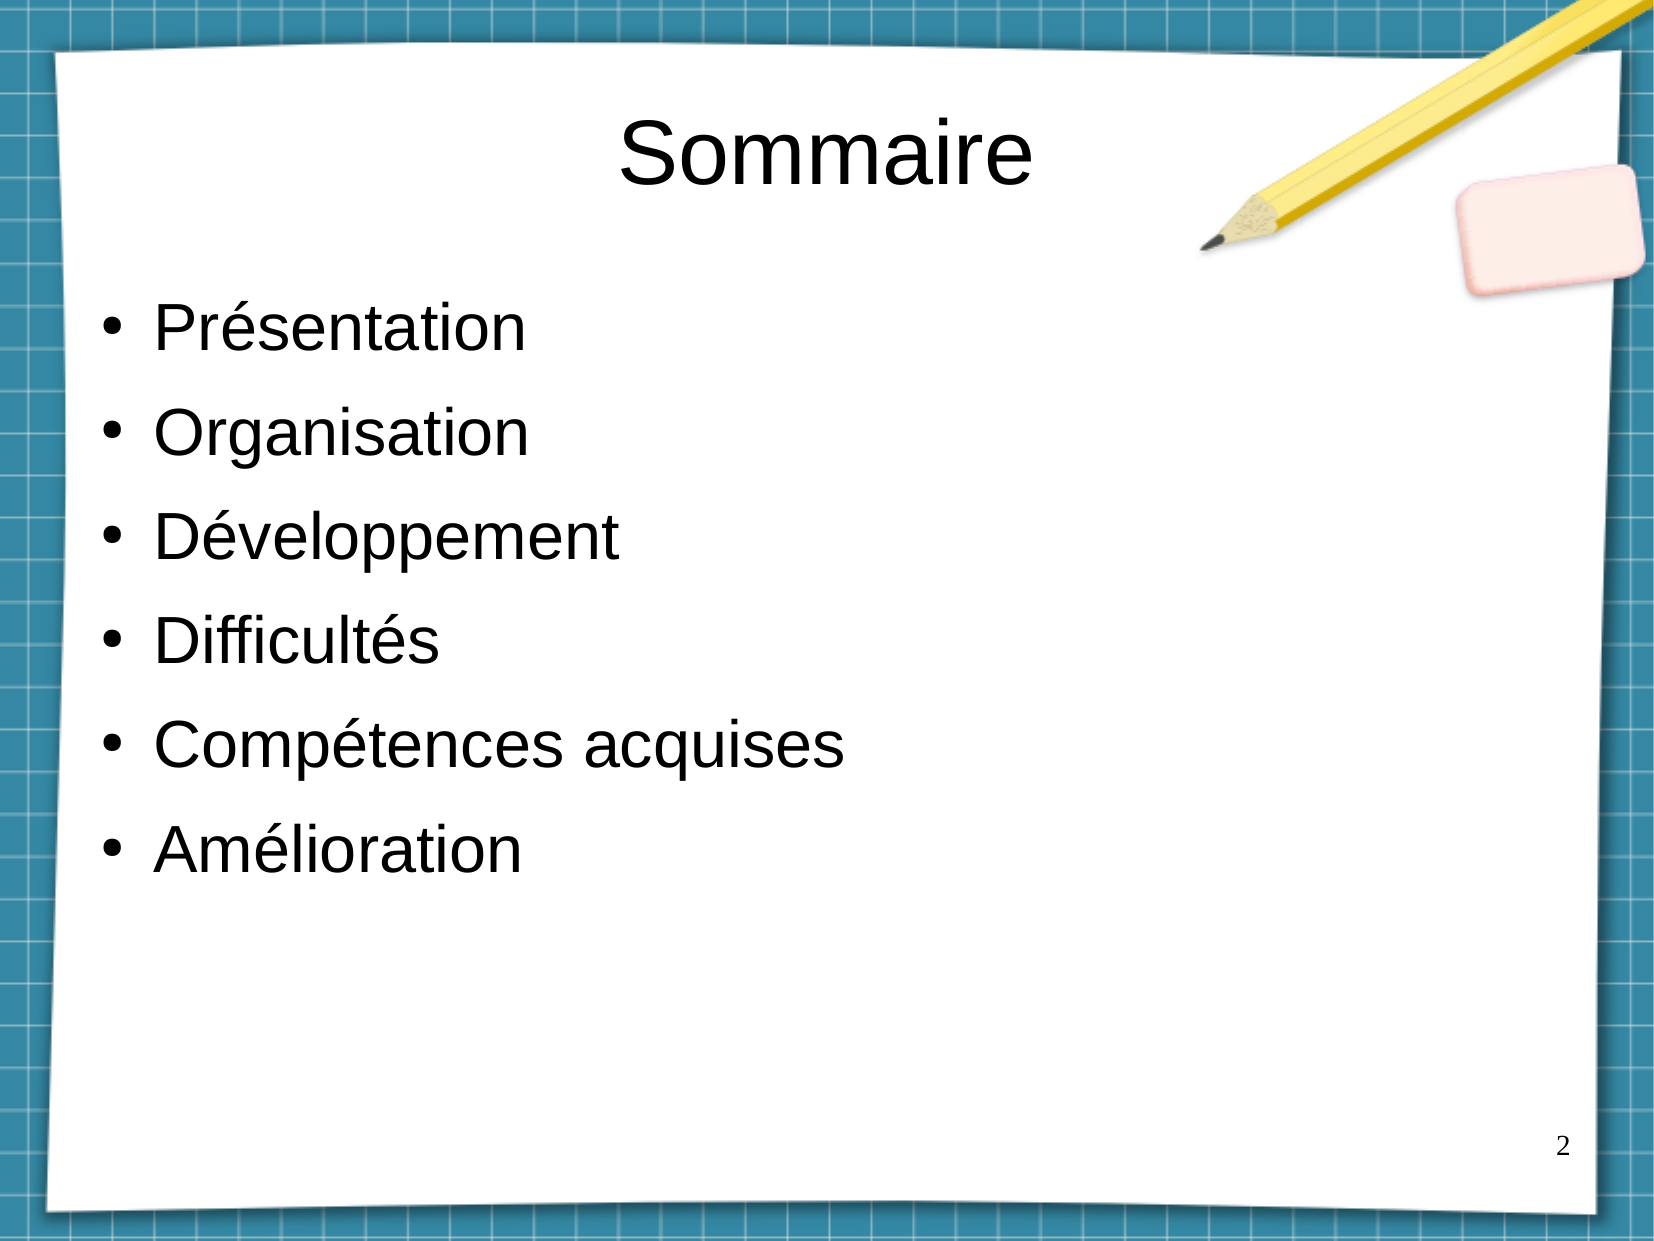

# Sommaire
Présentation
Organisation
Développement
Difficultés
Compétences acquises
Amélioration
2